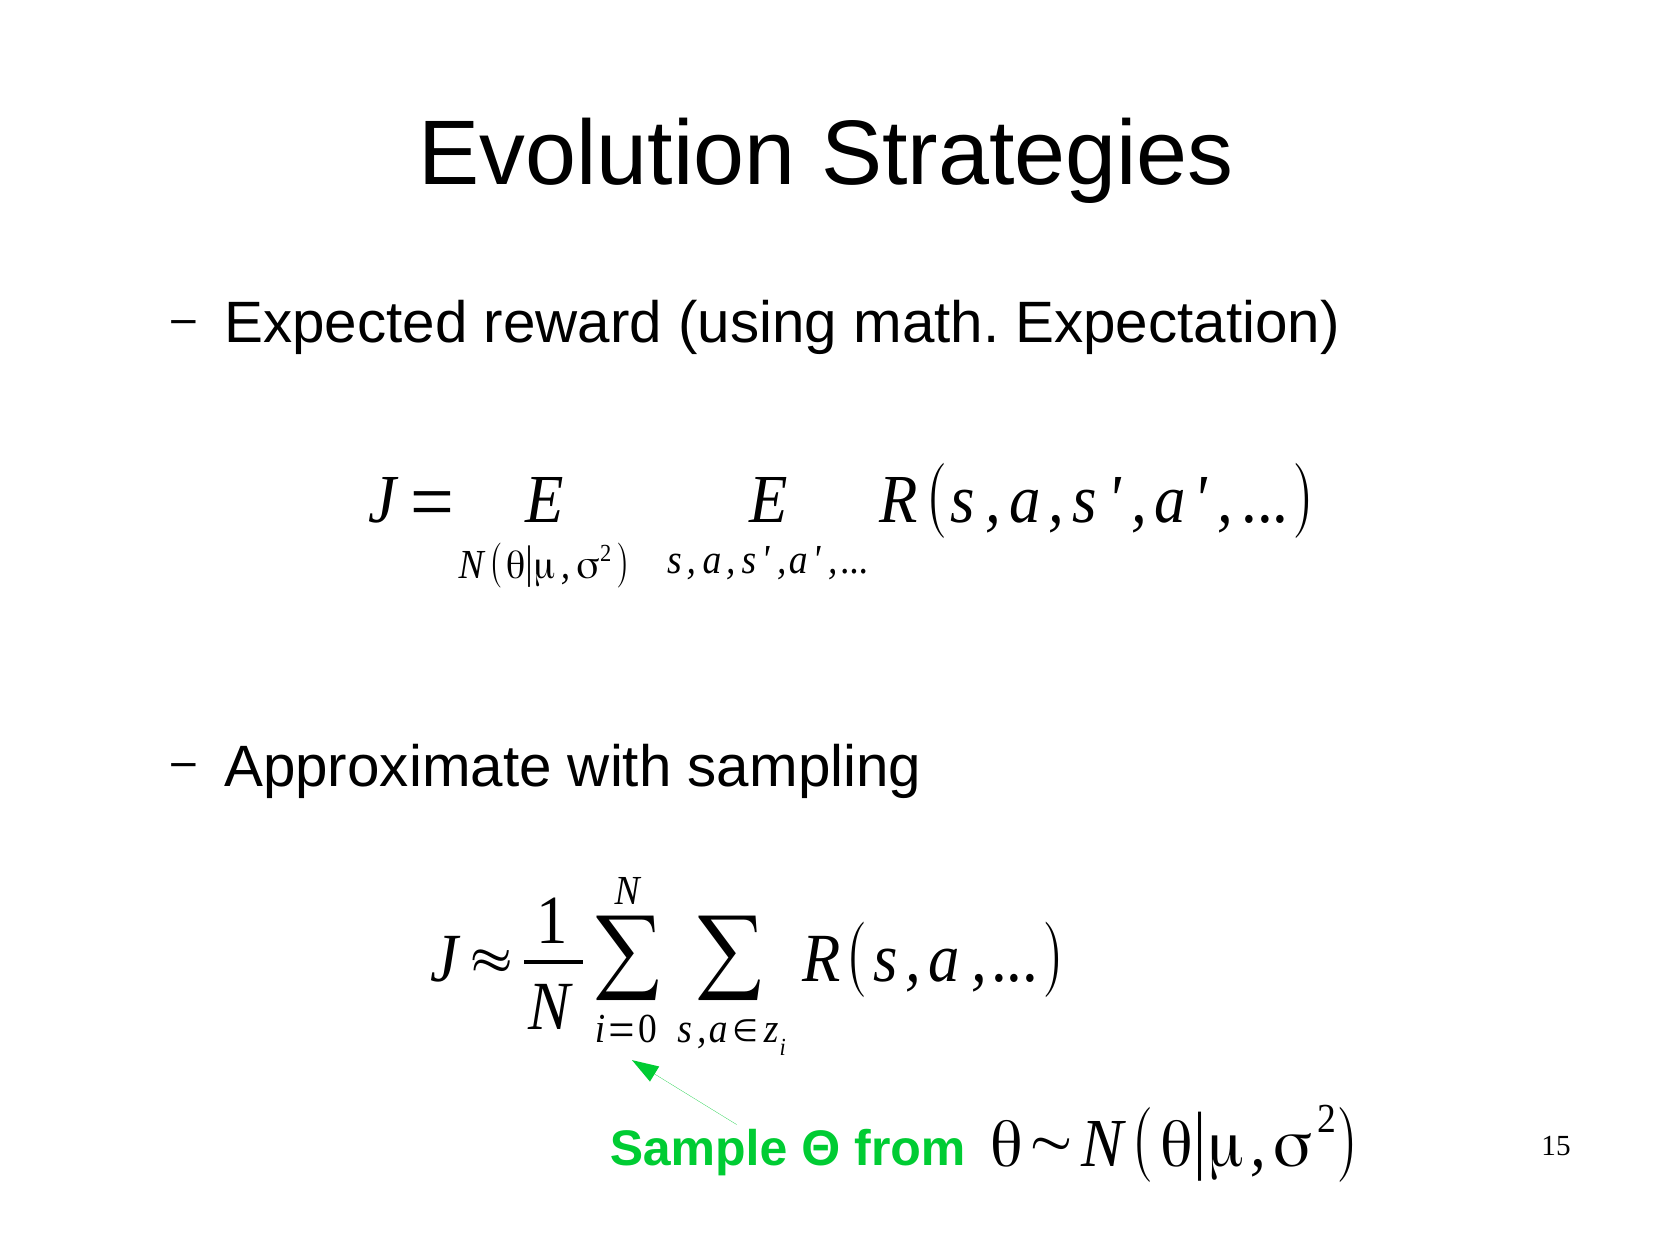

# Evolution Strategies
Expected reward (using math. Expectation)
Approximate with sampling
Sample Θ from
15